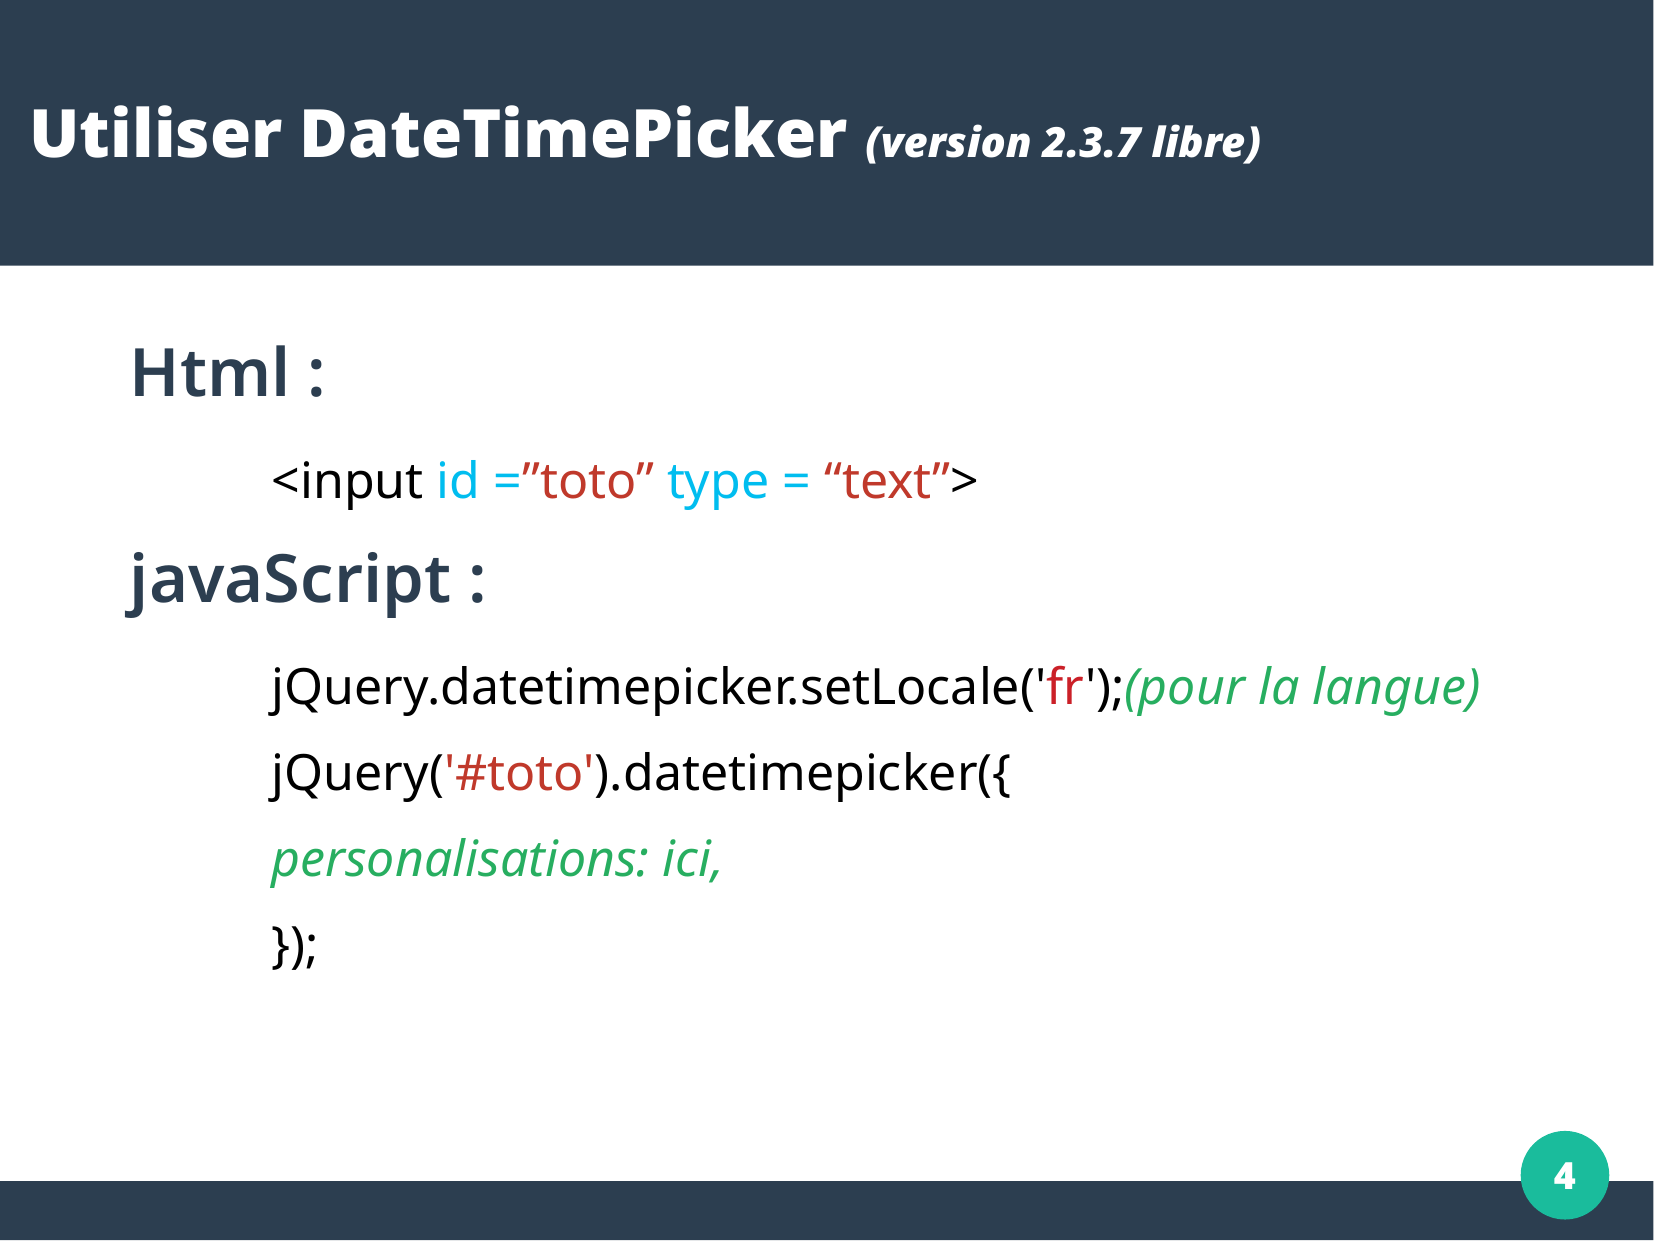

# Utiliser DateTimePicker (version 2.3.7 libre)
Html :
<input id =”toto” type = “text”>
javaScript :
jQuery.datetimepicker.setLocale('fr');(pour la langue)
jQuery('#toto').datetimepicker({
personalisations: ici,
});
4